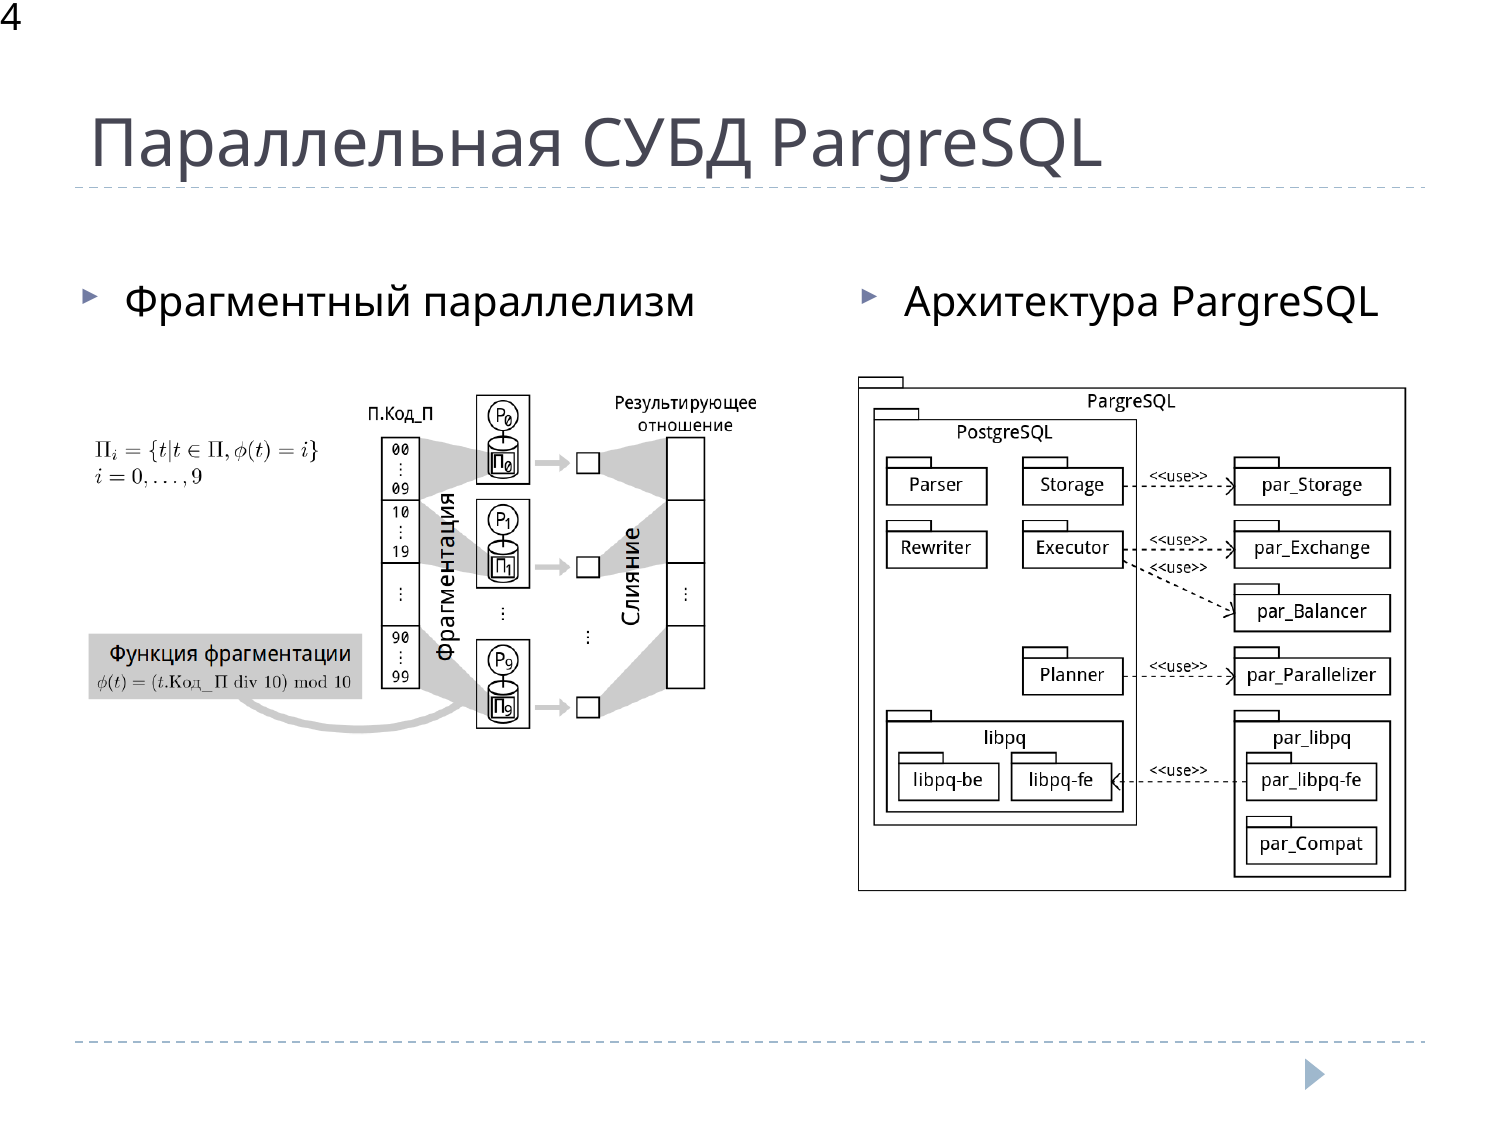

# Параллельная СУБД PargreSQL
Фрагментный параллелизм
Архитектура PargreSQL